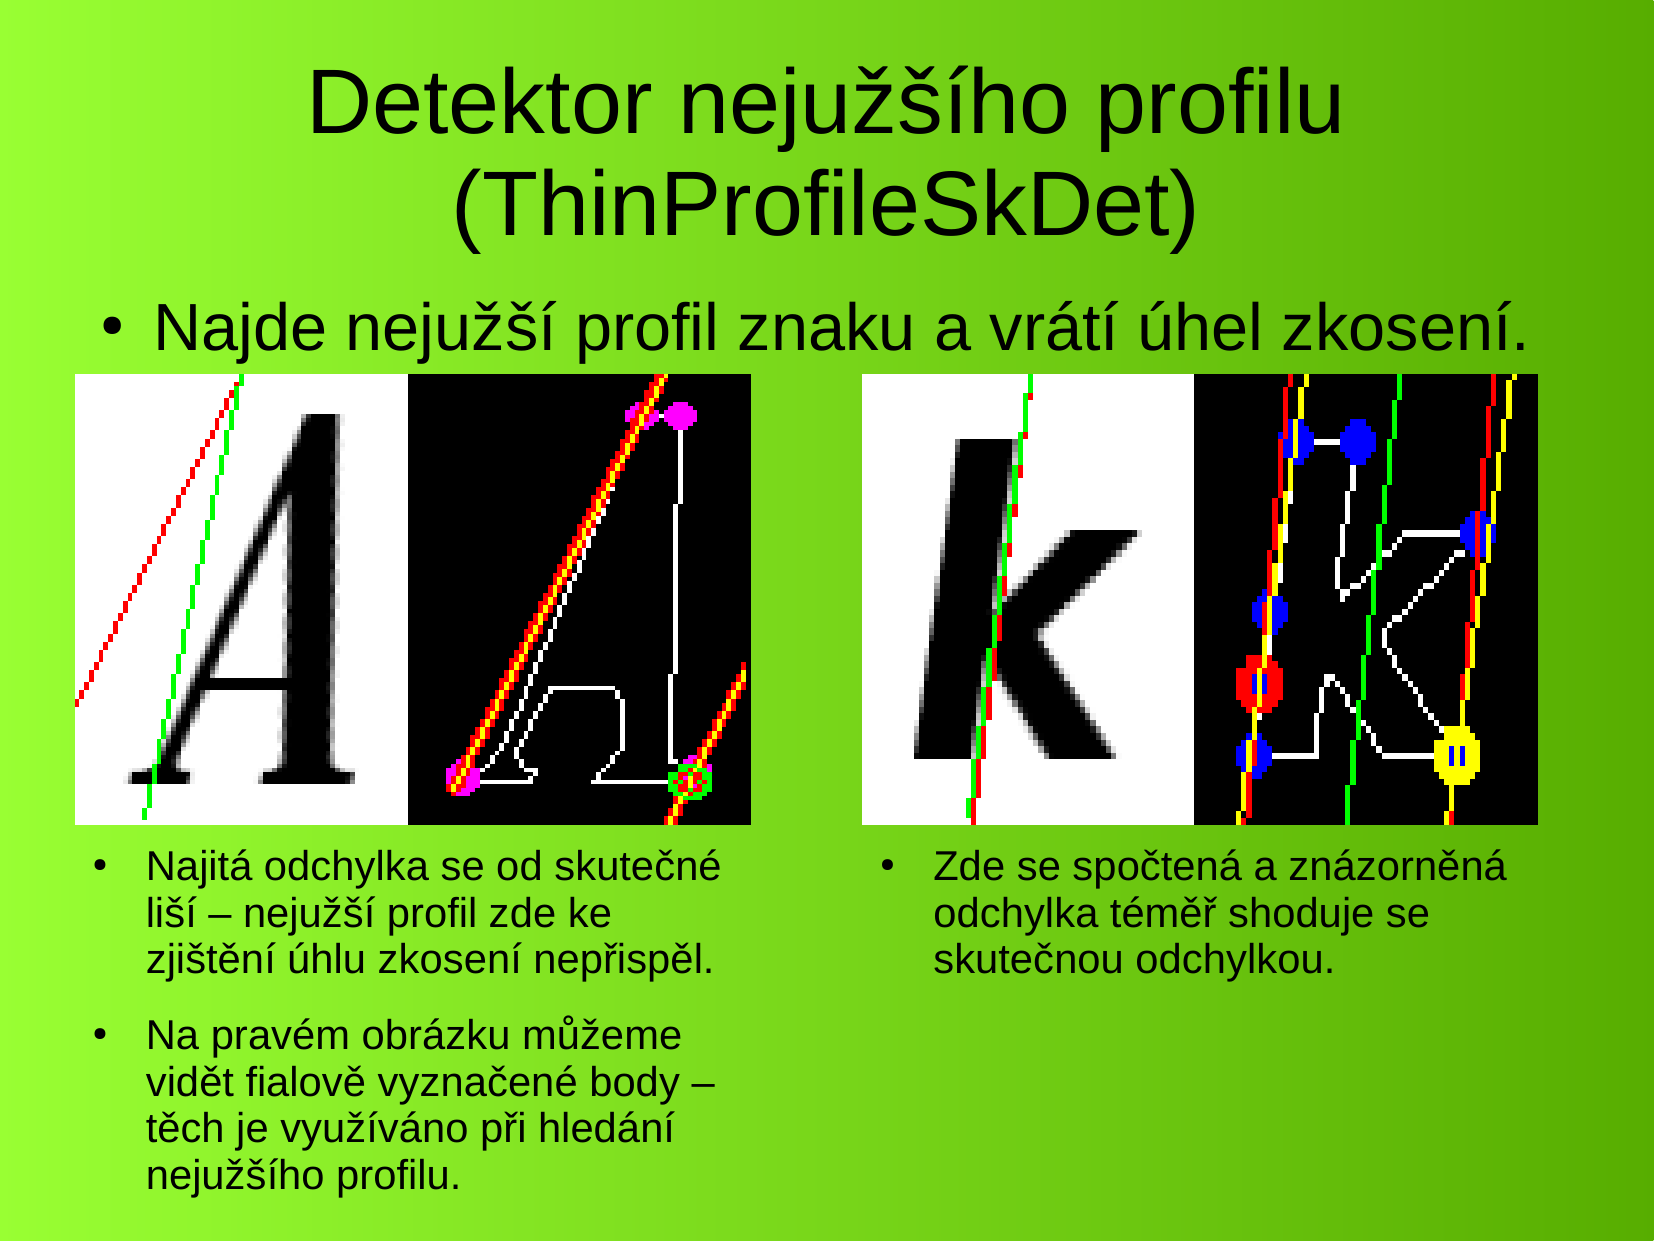

# Detektor nejužšího profilu (ThinProfileSkDet)
Najde nejužší profil znaku a vrátí úhel zkosení.
Najitá odchylka se od skutečné liší – nejužší profil zde ke zjištění úhlu zkosení nepřispěl.
Na pravém obrázku můžeme vidět fialově vyznačené body – těch je využíváno při hledání nejužšího profilu.
Zde se spočtená a znázorněná odchylka téměř shoduje se skutečnou odchylkou.